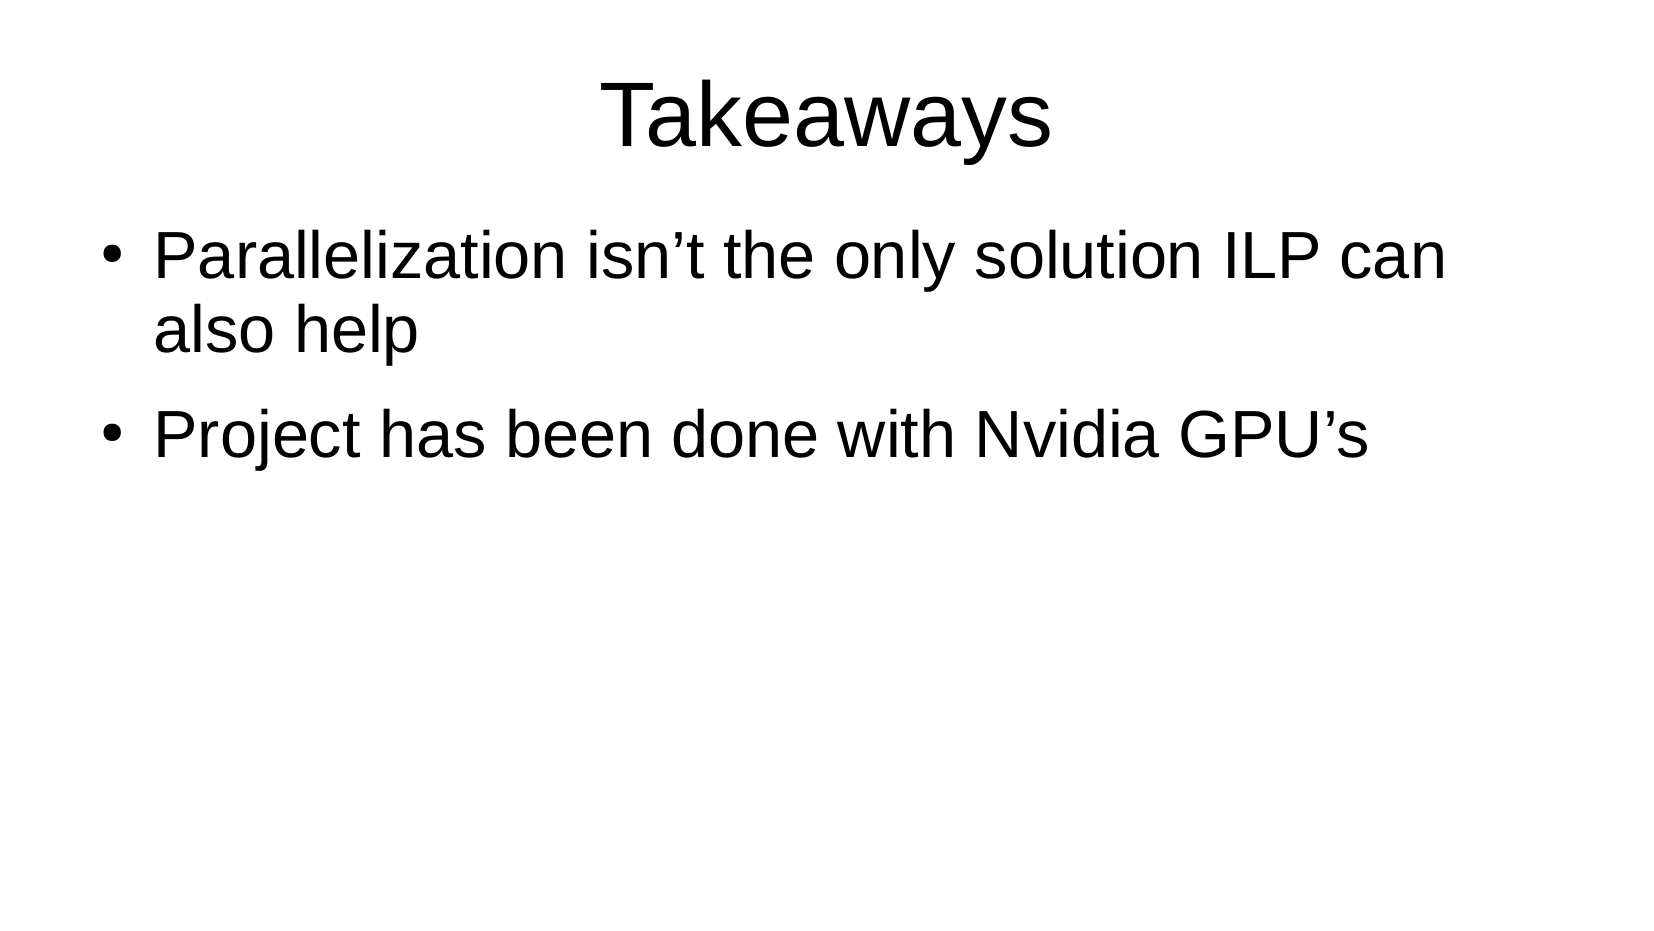

# Takeaways
Parallelization isn’t the only solution ILP can also help
Project has been done with Nvidia GPU’s